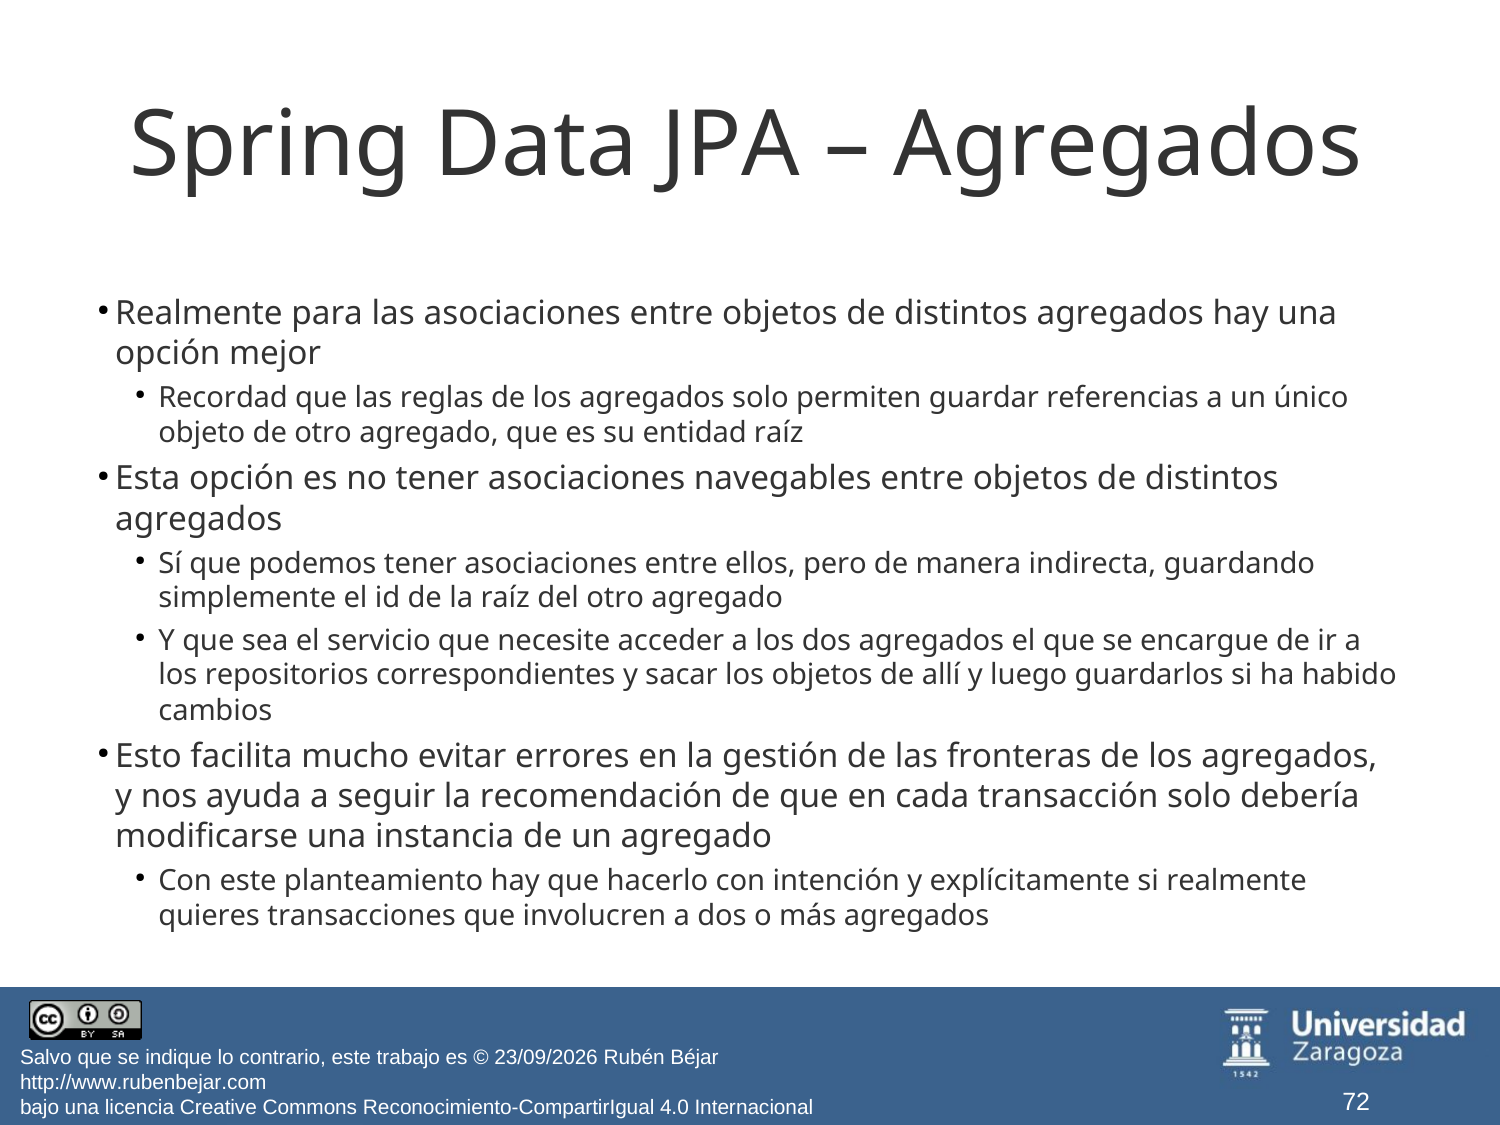

# Spring Data JPA – Agregados
Realmente para las asociaciones entre objetos de distintos agregados hay una opción mejor
Recordad que las reglas de los agregados solo permiten guardar referencias a un único objeto de otro agregado, que es su entidad raíz
Esta opción es no tener asociaciones navegables entre objetos de distintos agregados
Sí que podemos tener asociaciones entre ellos, pero de manera indirecta, guardando simplemente el id de la raíz del otro agregado
Y que sea el servicio que necesite acceder a los dos agregados el que se encargue de ir a los repositorios correspondientes y sacar los objetos de allí y luego guardarlos si ha habido cambios
Esto facilita mucho evitar errores en la gestión de las fronteras de los agregados, y nos ayuda a seguir la recomendación de que en cada transacción solo debería modificarse una instancia de un agregado
Con este planteamiento hay que hacerlo con intención y explícitamente si realmente quieres transacciones que involucren a dos o más agregados